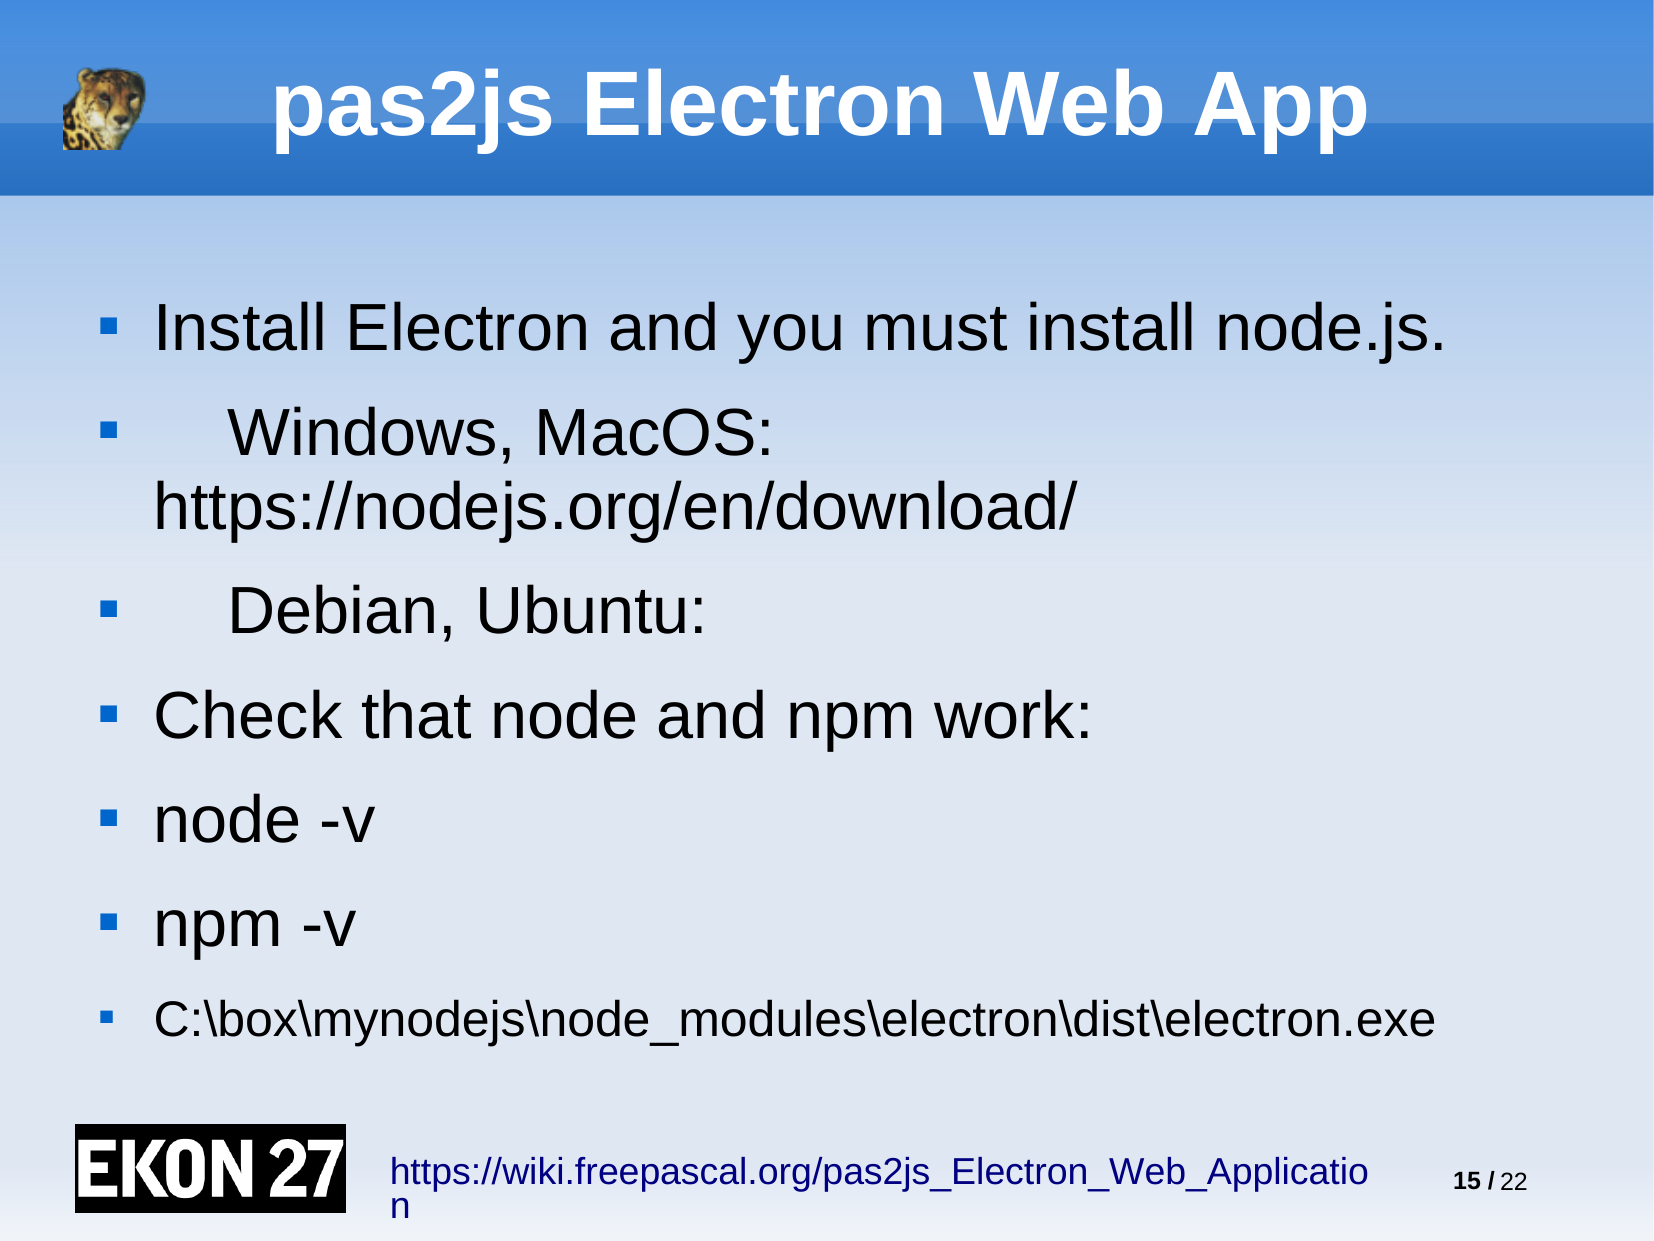

# pas2js Electron Web App
Install Electron and you must install node.js.
 Windows, MacOS: https://nodejs.org/en/download/
 Debian, Ubuntu:
Check that node and npm work:
node -v
npm -v
C:\box\mynodejs\node_modules\electron\dist\electron.exe
15
https://wiki.freepascal.org/pas2js_Electron_Web_Application